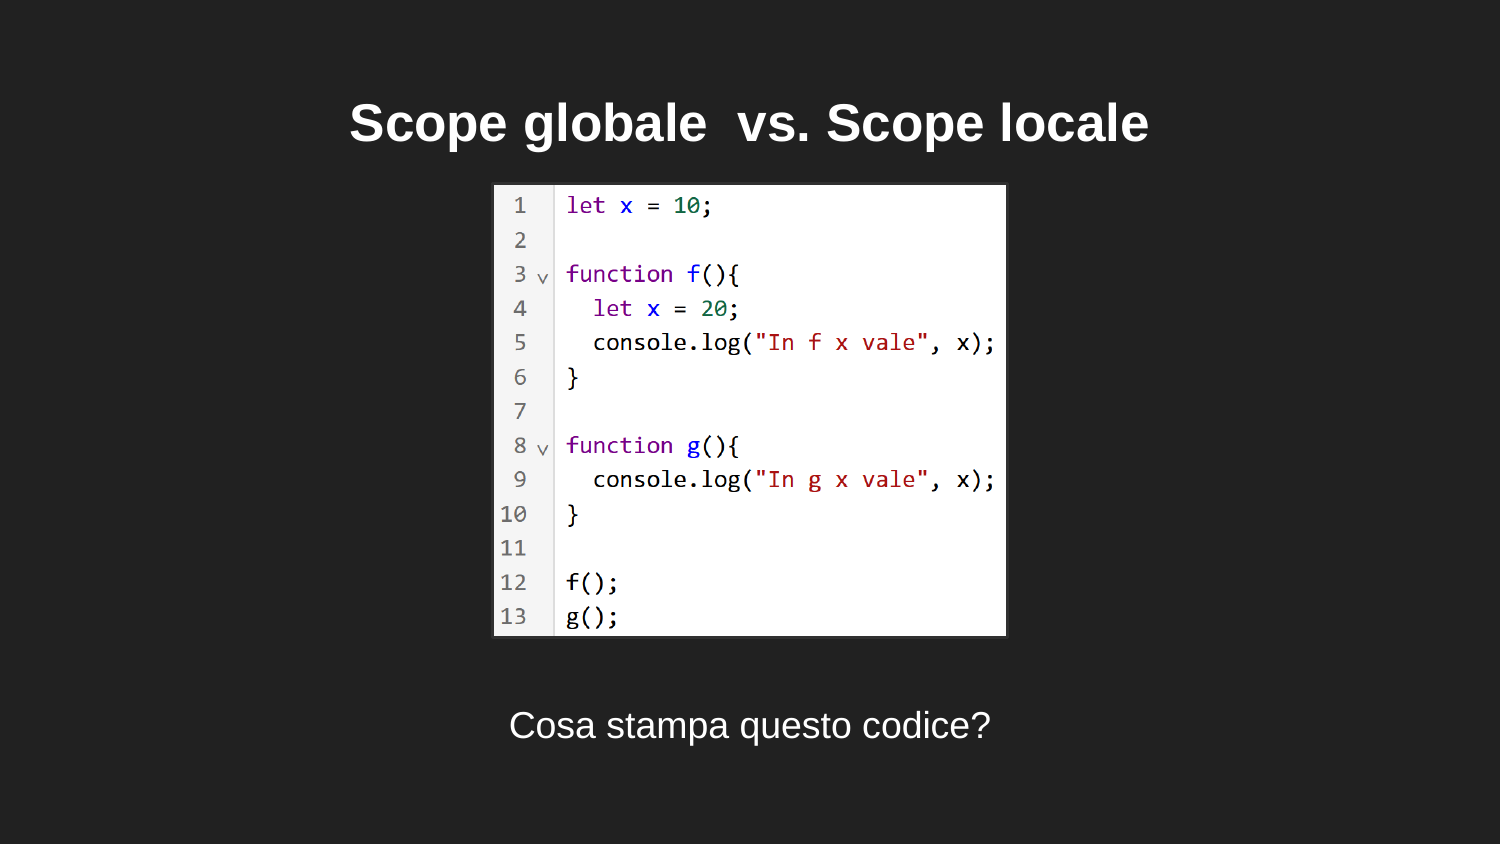

# Scope globale vs. Scope locale
Cosa stampa questo codice?